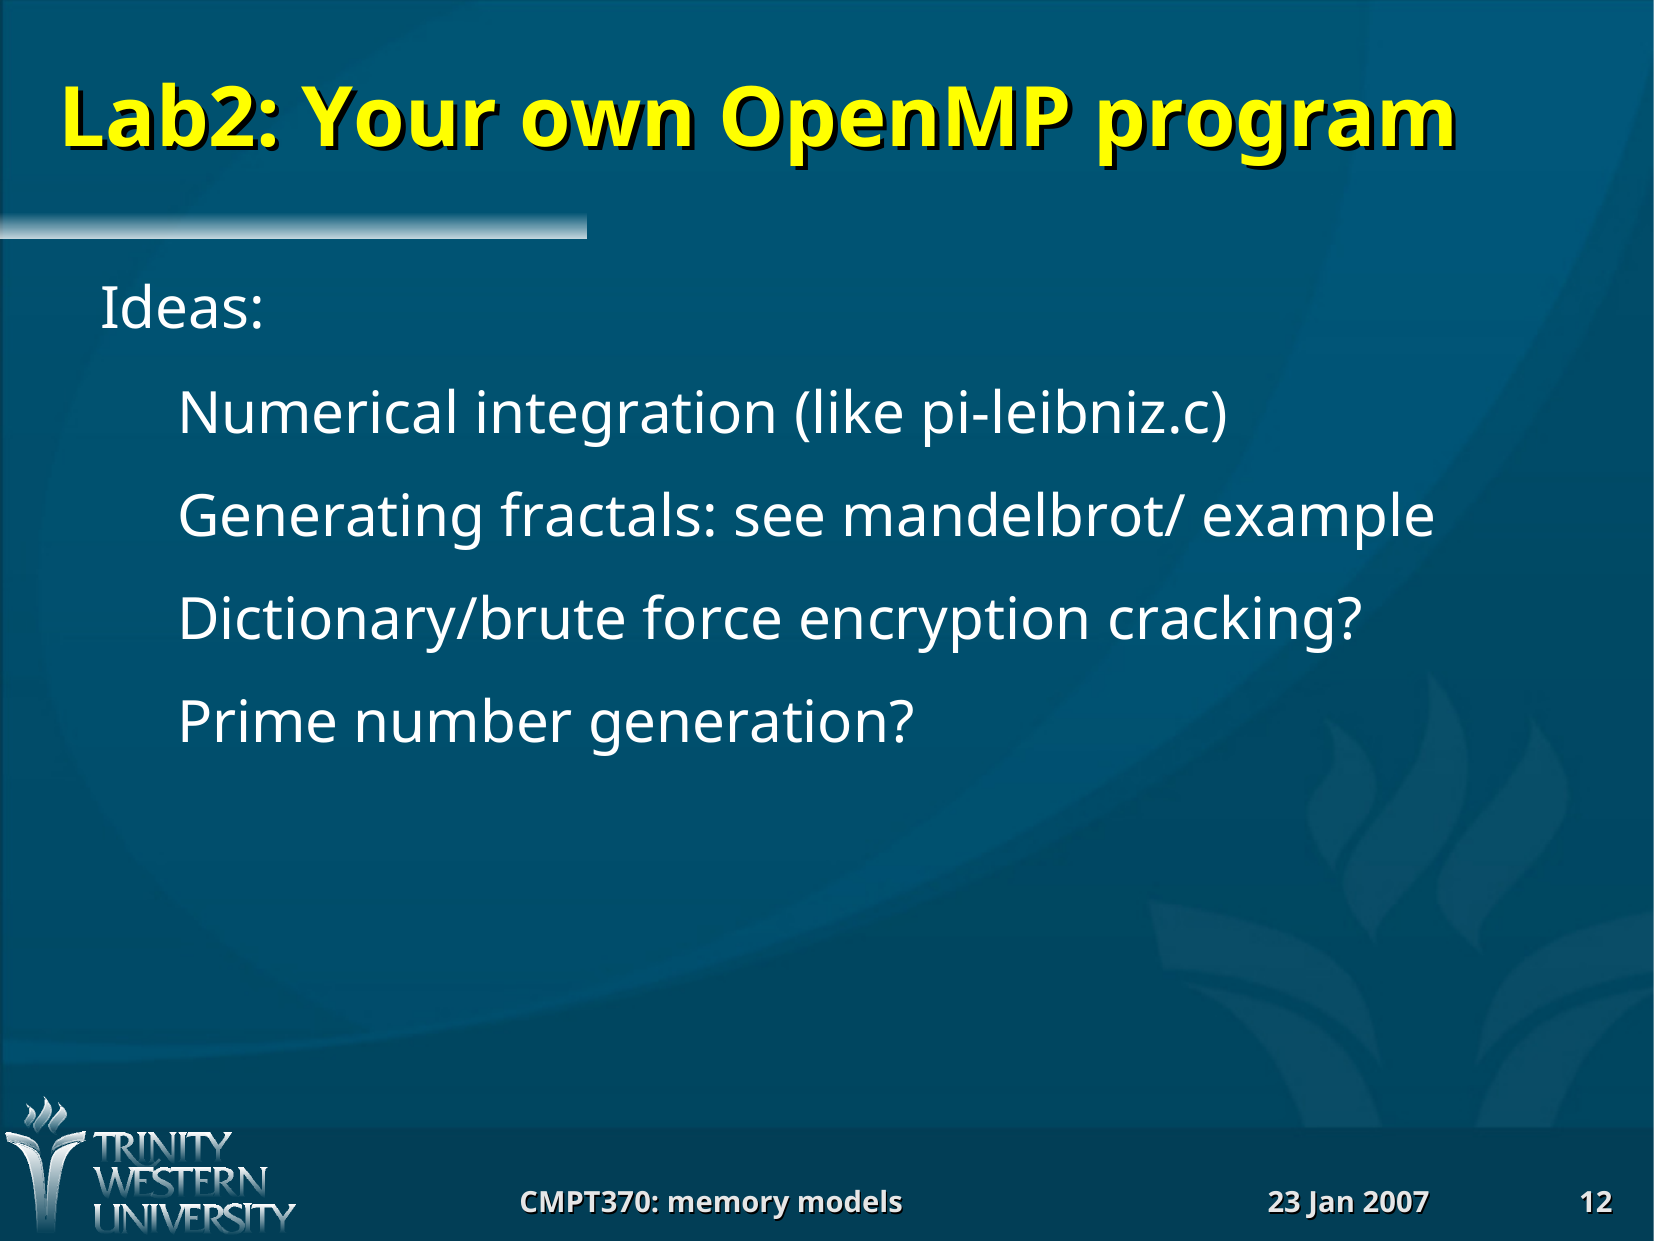

# Lab2: Your own OpenMP program
Ideas:
Numerical integration (like pi-leibniz.c)
Generating fractals: see mandelbrot/ example
Dictionary/brute force encryption cracking?
Prime number generation?
CMPT370: memory models
23 Jan 2007
12